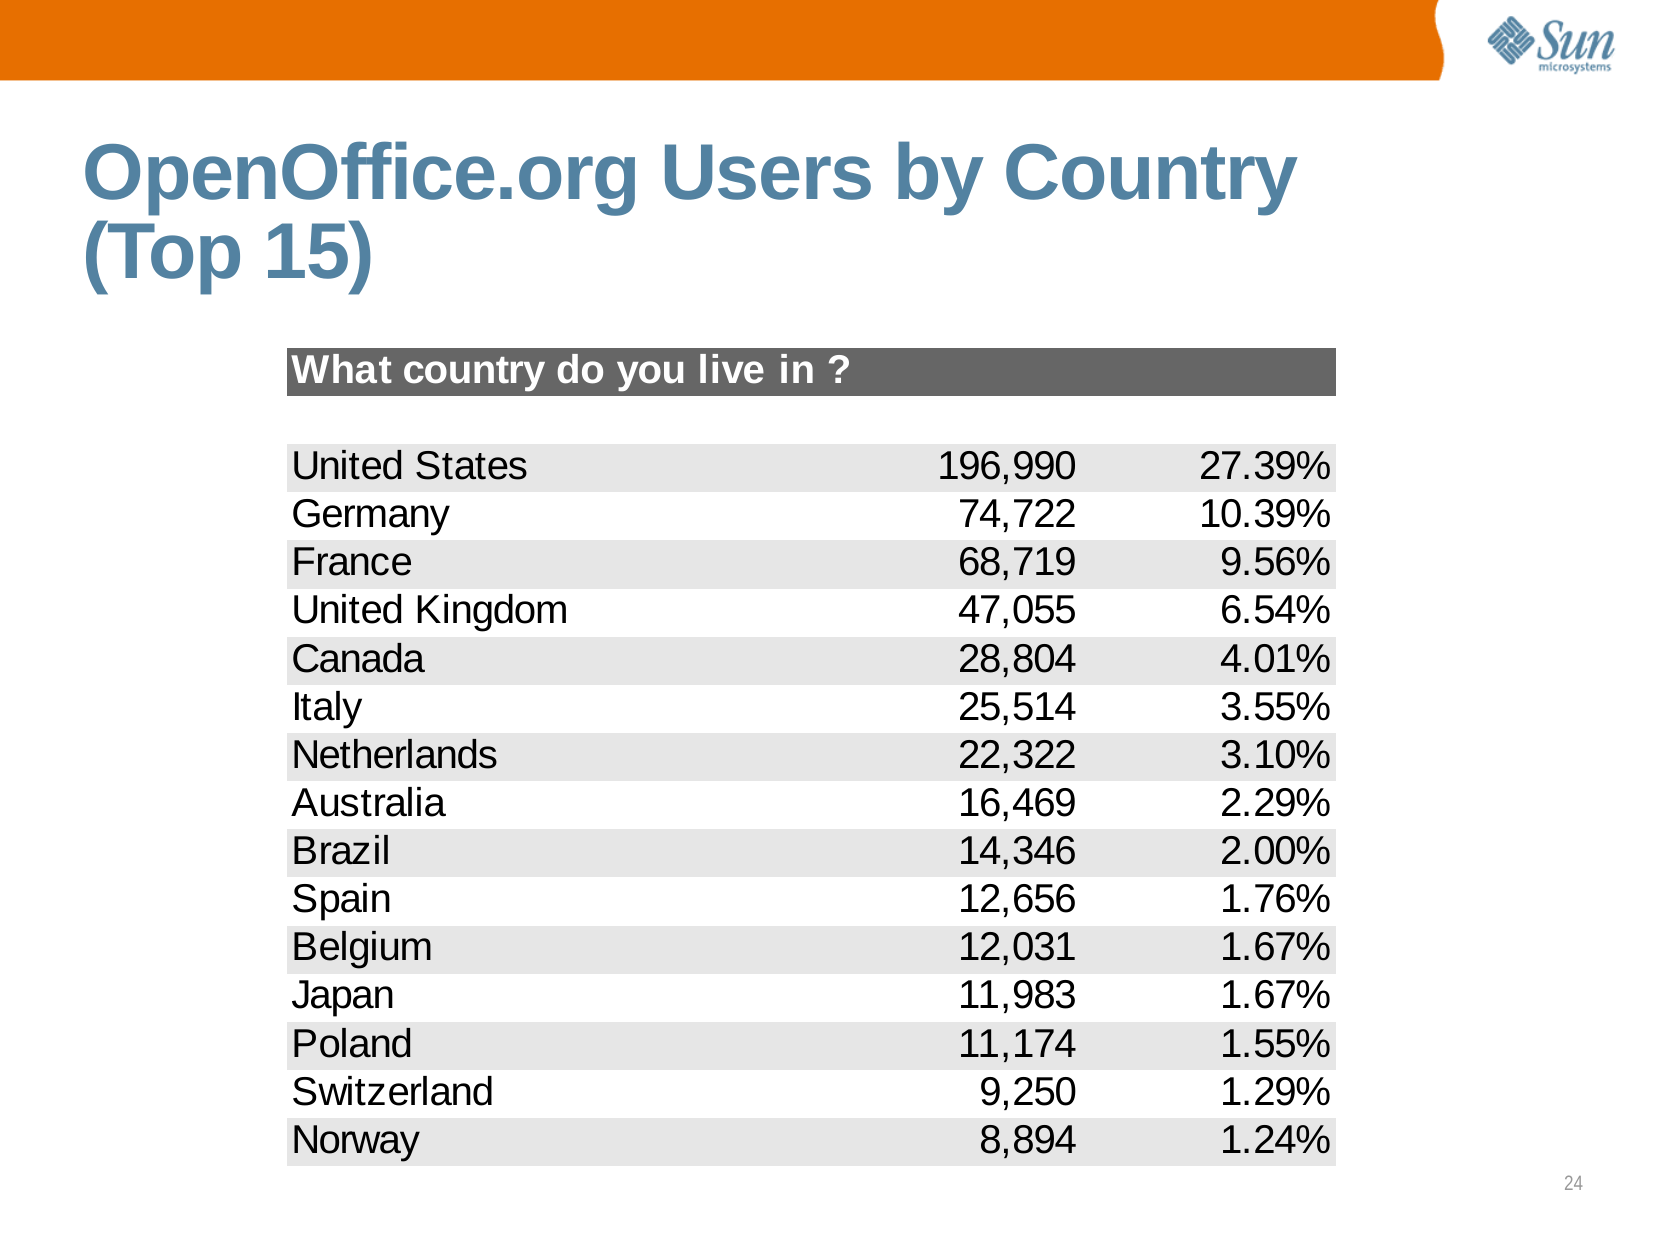

# OpenOffice.org Users by Country (Top 15)